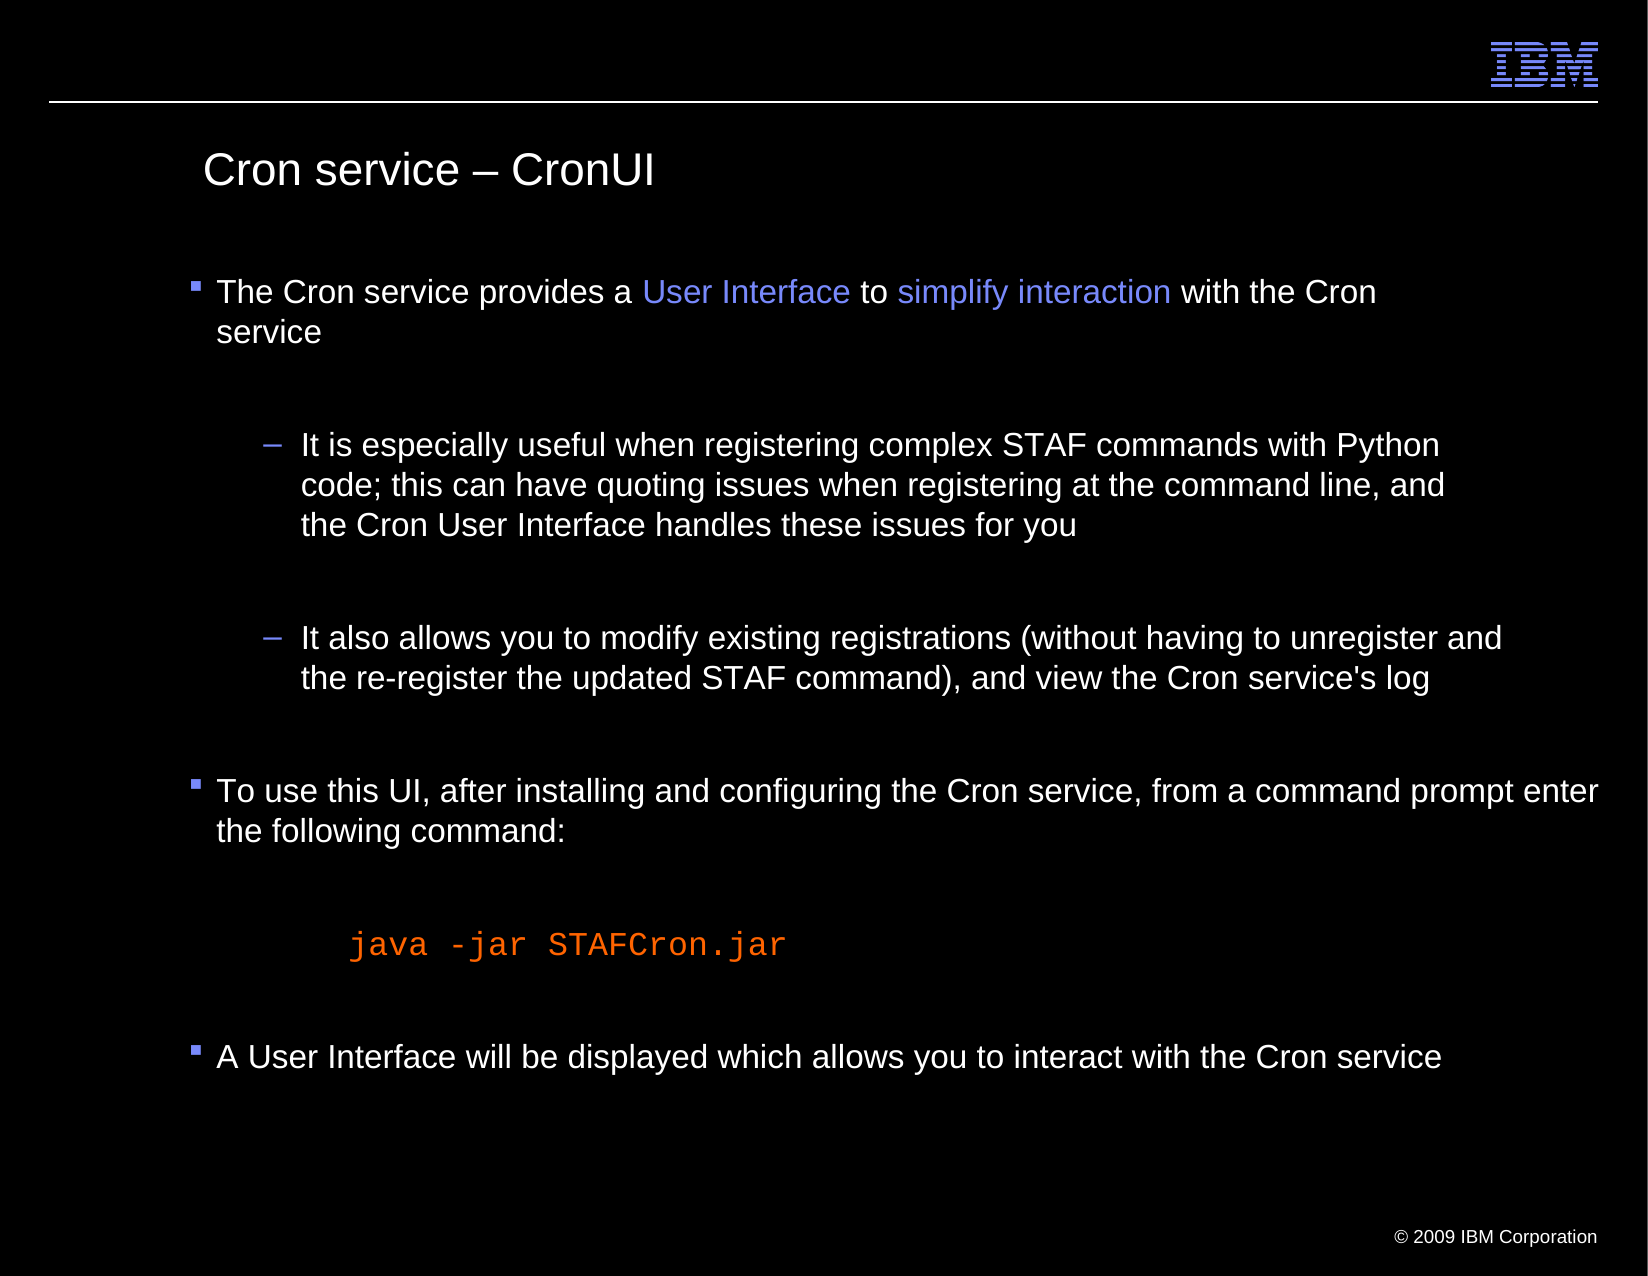

# Cron service – CronUI
The Cron service provides a User Interface to simplify interaction with the Cron
service
It is especially useful when registering complex STAF commands with Python
code; this can have quoting issues when registering at the command line, and
the Cron User Interface handles these issues for you
It also allows you to modify existing registrations (without having to unregister and
the re-register the updated STAF command), and view the Cron service's log
To use this UI, after installing and configuring the Cron service, from a command prompt enter the following command:
 java -jar STAFCron.jar
A User Interface will be displayed which allows you to interact with the Cron service